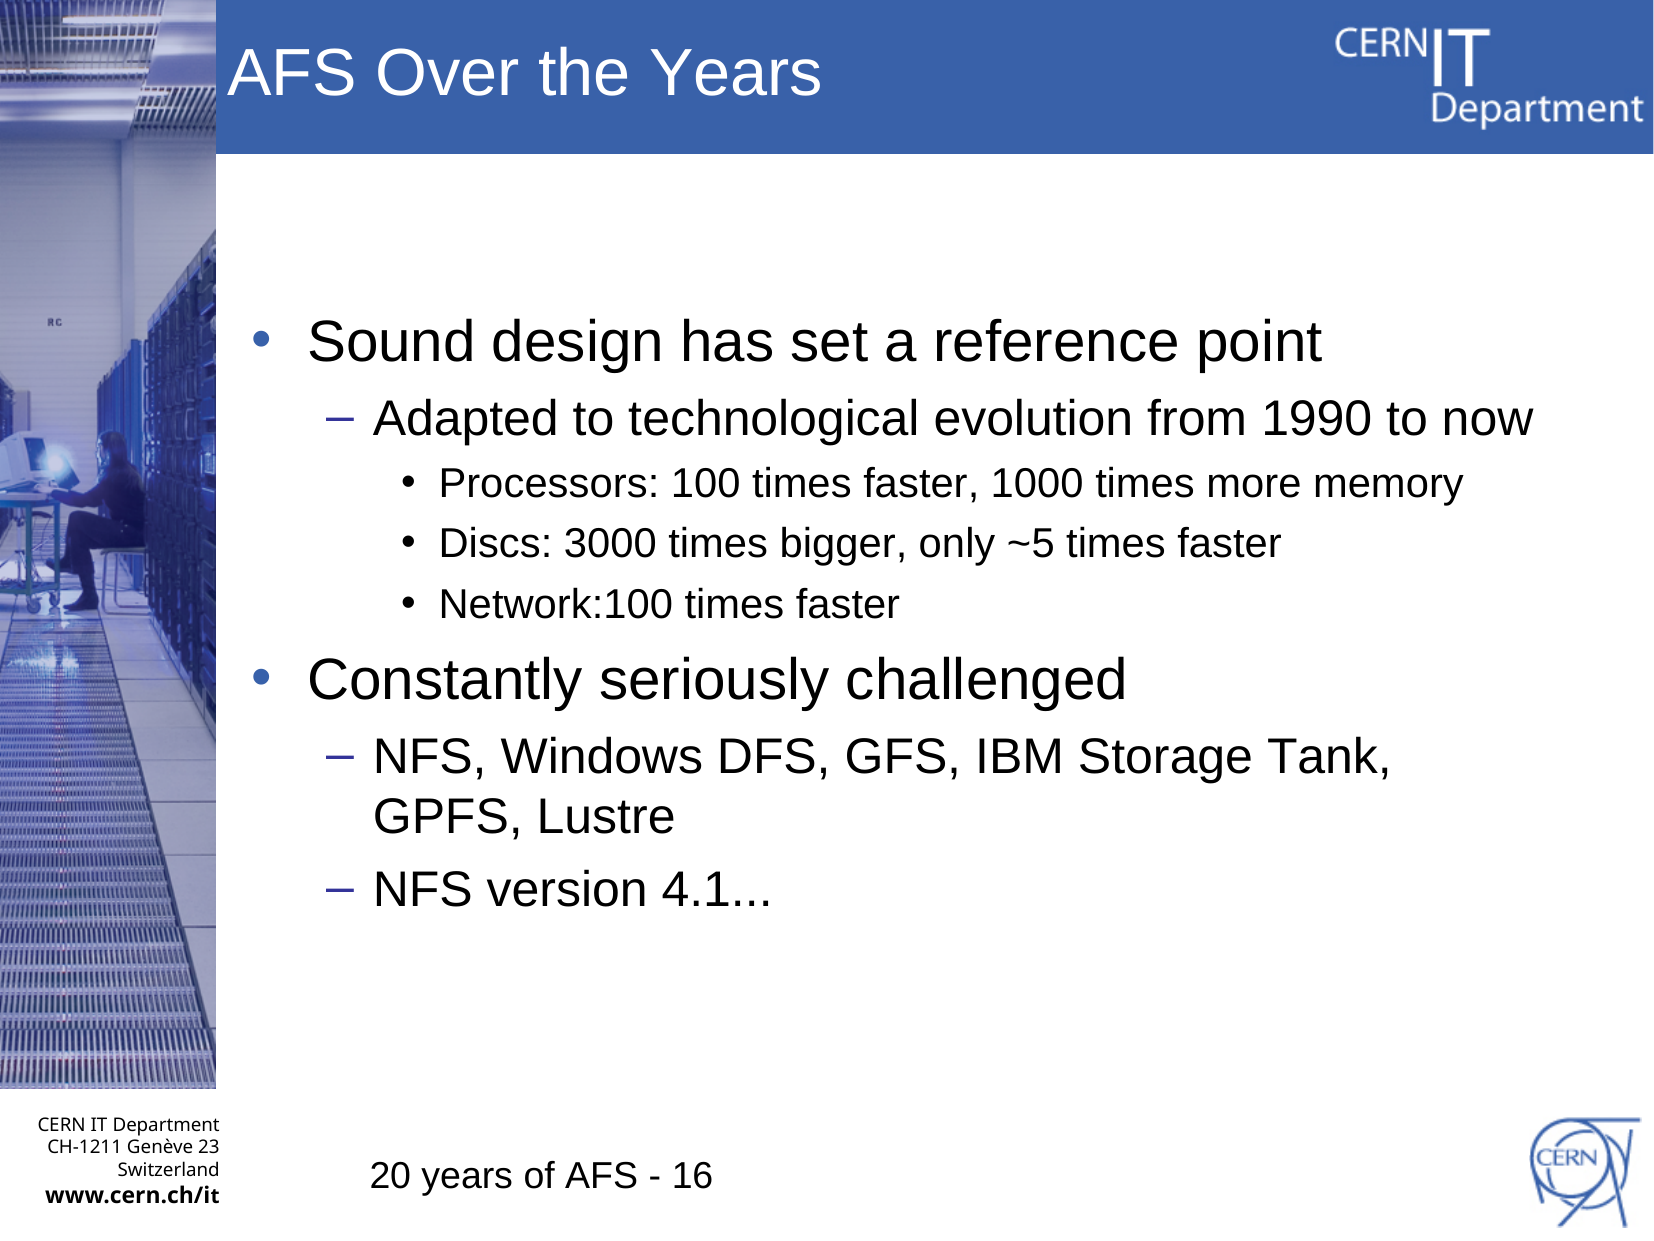

# AFS Over the Years
Sound design has set a reference point
Adapted to technological evolution from 1990 to now
Processors: 100 times faster, 1000 times more memory
Discs: 3000 times bigger, only ~5 times faster
Network:100 times faster
Constantly seriously challenged
NFS, Windows DFS, GFS, IBM Storage Tank, GPFS, Lustre
NFS version 4.1...